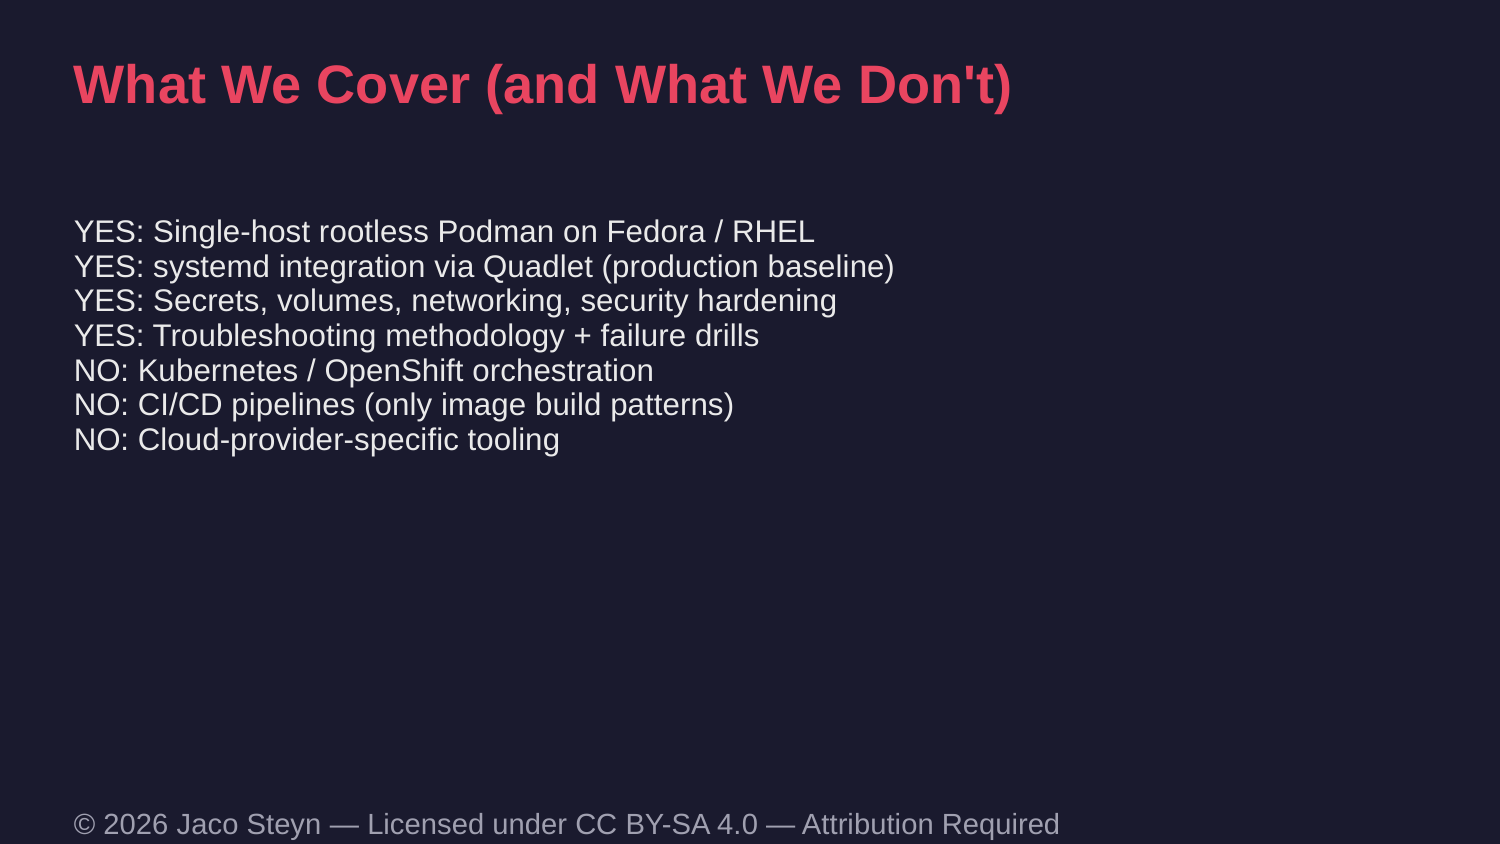

What We Cover (and What We Don't)
YES: Single-host rootless Podman on Fedora / RHEL
YES: systemd integration via Quadlet (production baseline)
YES: Secrets, volumes, networking, security hardening
YES: Troubleshooting methodology + failure drills
NO: Kubernetes / OpenShift orchestration
NO: CI/CD pipelines (only image build patterns)
NO: Cloud-provider-specific tooling
© 2026 Jaco Steyn — Licensed under CC BY-SA 4.0 — Attribution Required